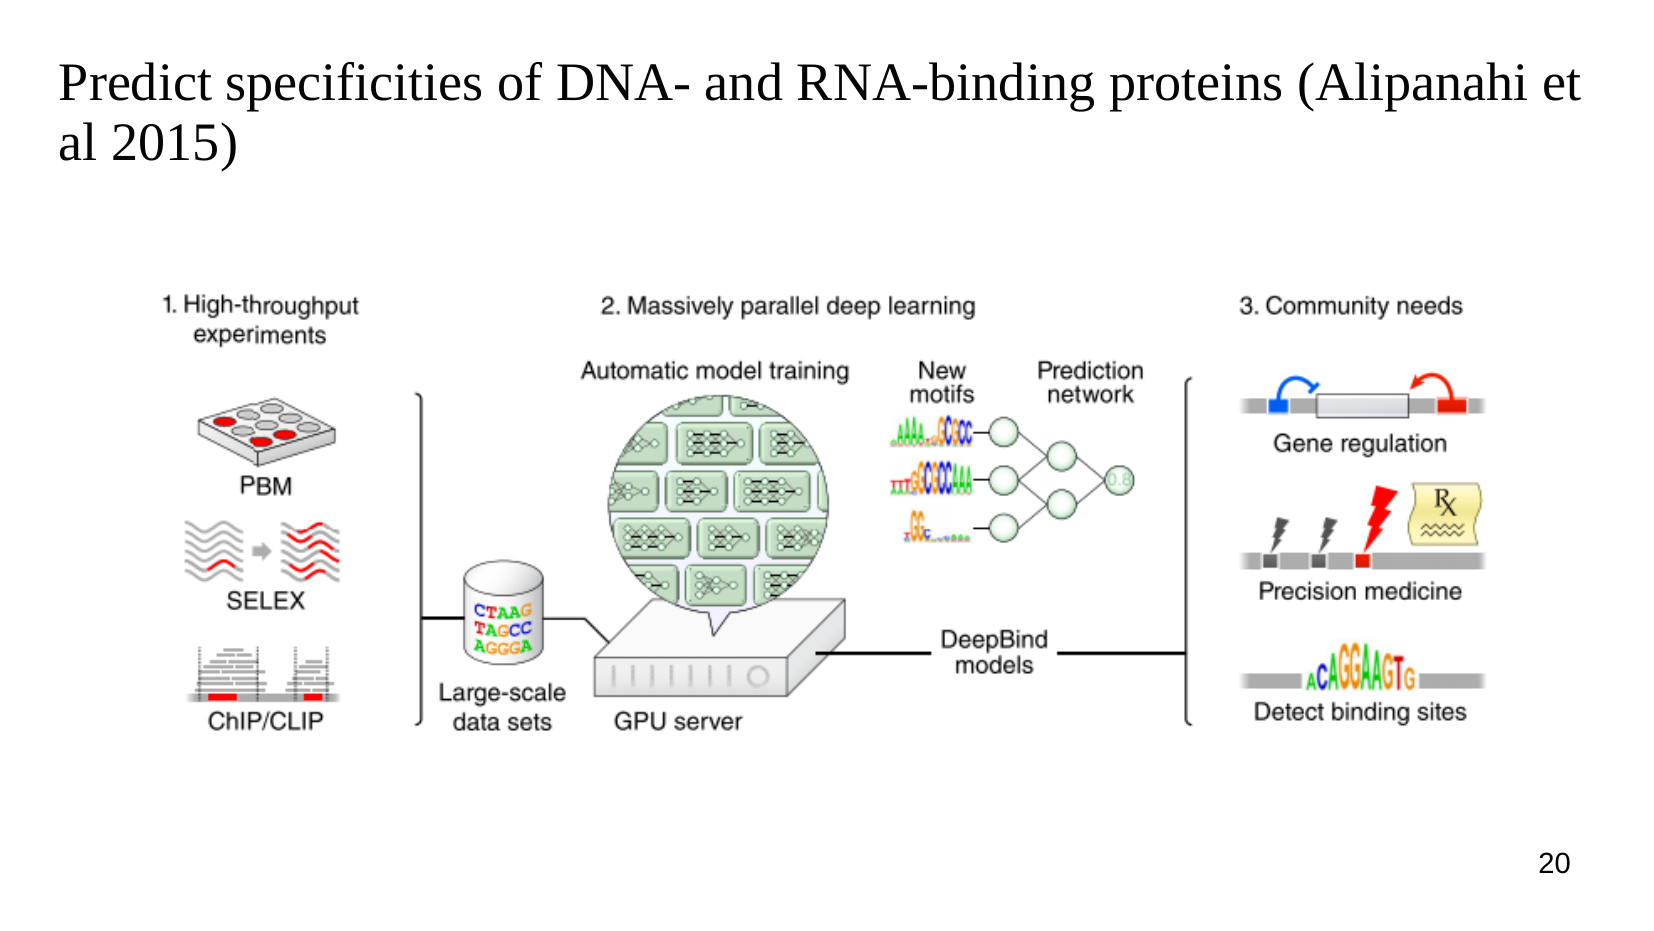

# Predict specificities of DNA- and RNA-binding proteins (Alipanahi et al 2015)
20